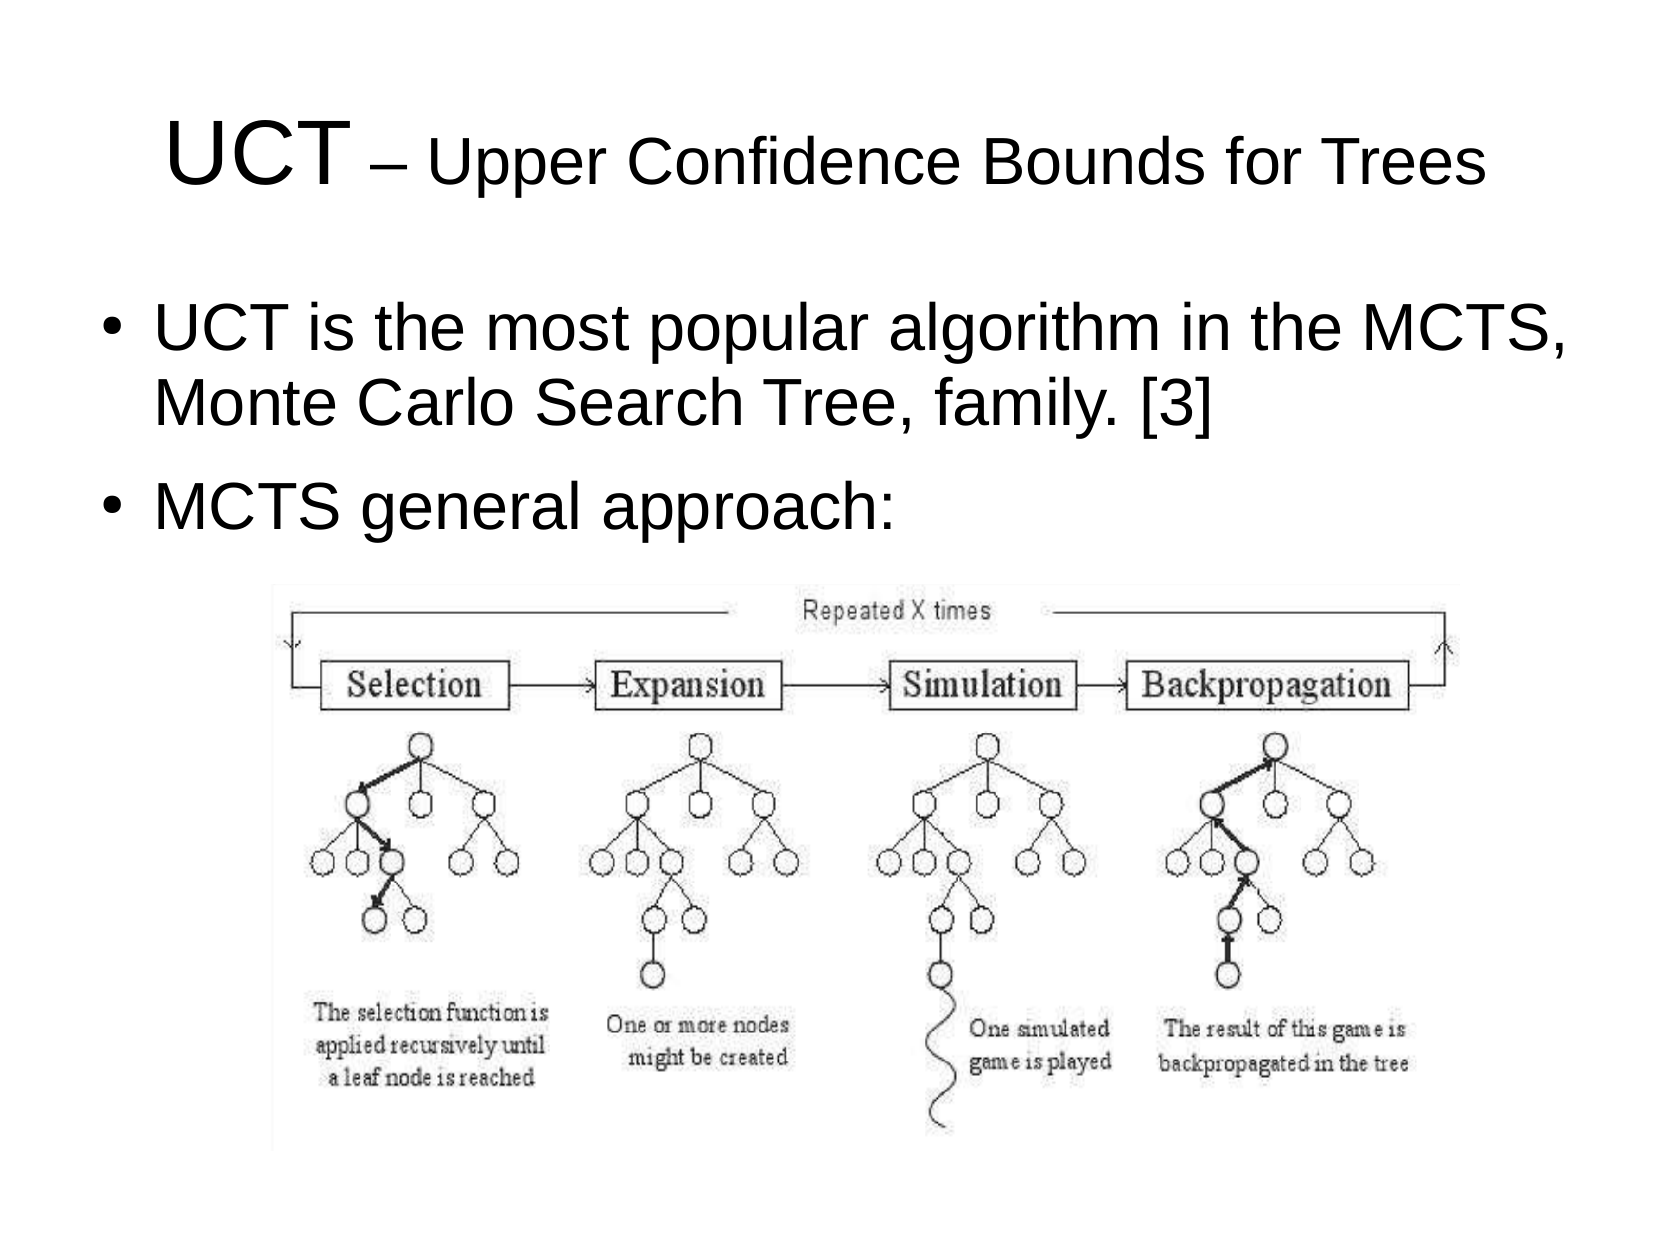

# UCT – Upper Confidence Bounds for Trees
UCT is the most popular algorithm in the MCTS, Monte Carlo Search Tree, family. [3]
MCTS general approach: